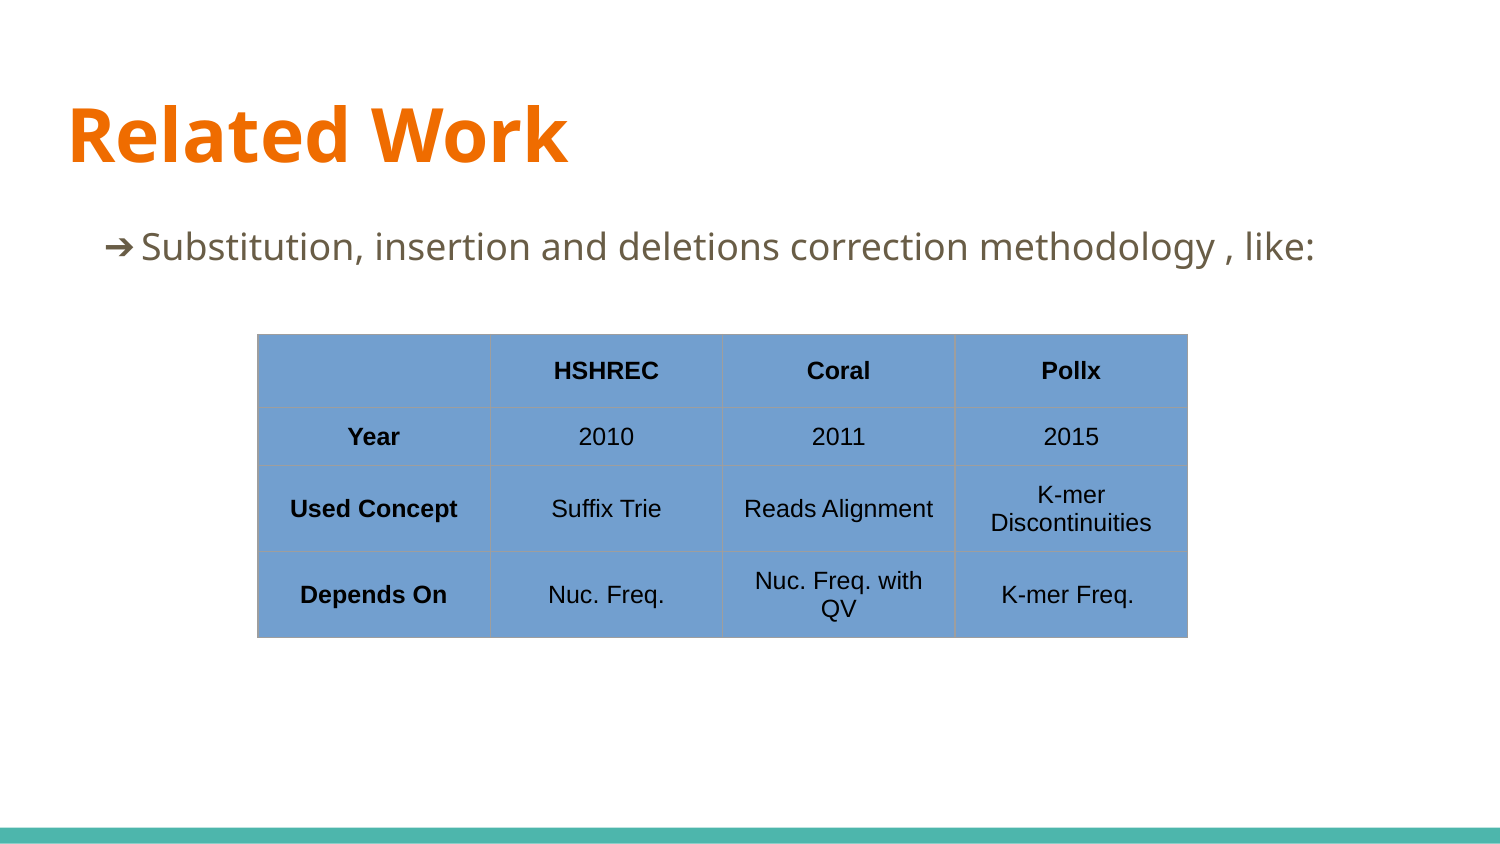

# Related Work
Substitution, insertion and deletions correction methodology , like:
| | HSHREC | Coral | Pollx |
| --- | --- | --- | --- |
| Year | 2010 | 2011 | 2015 |
| Used Concept | Suffix Trie | Reads Alignment | K-mer Discontinuities |
| Depends On | Nuc. Freq. | Nuc. Freq. with QV | K-mer Freq. |